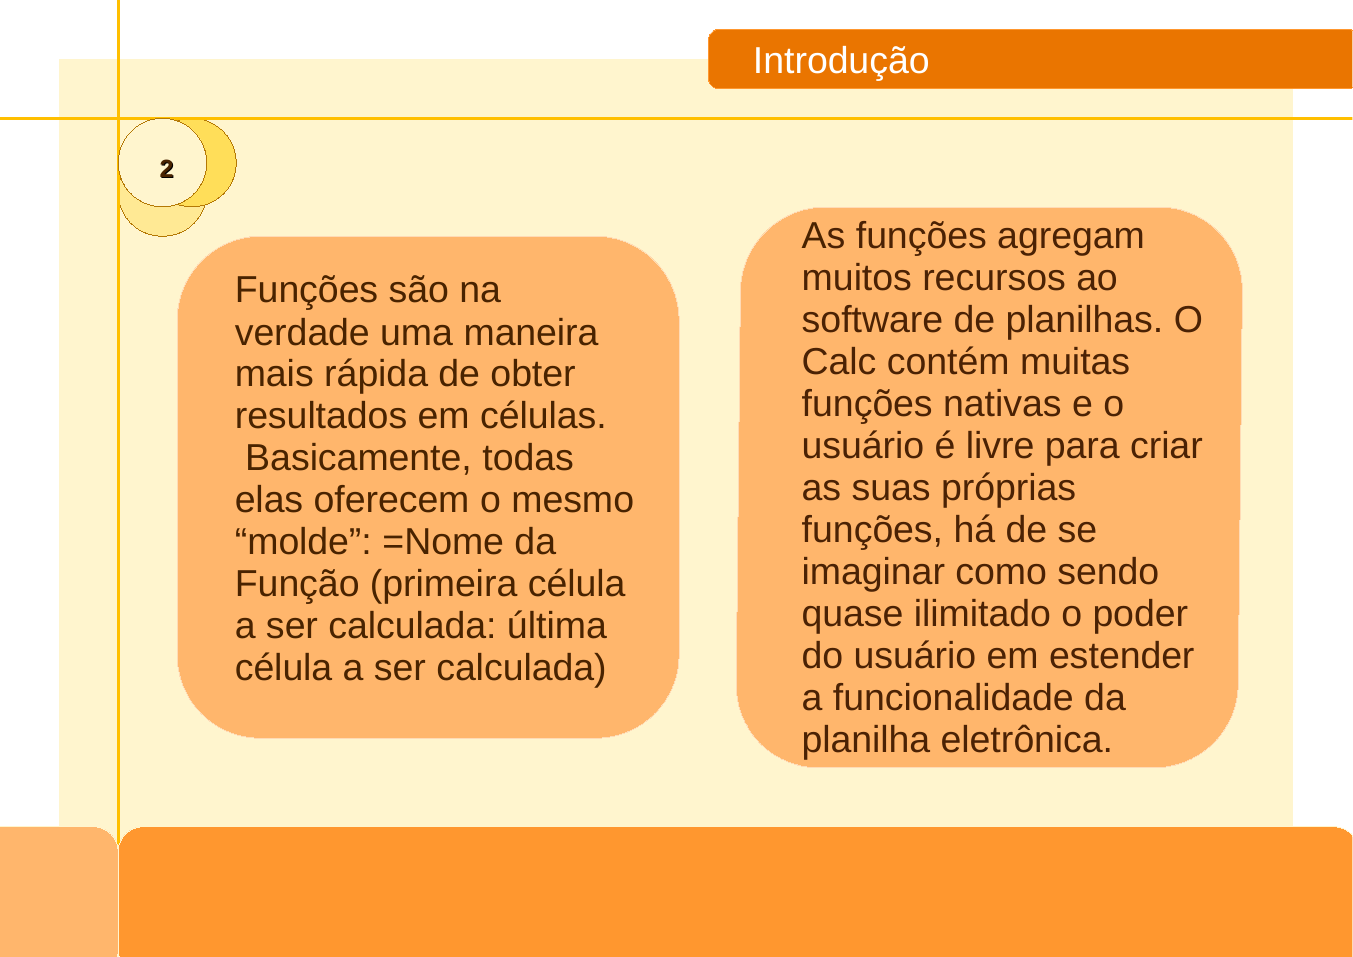

Introdução
2
As funções agregam muitos recursos ao software de planilhas. O Calc contém muitas funções nativas e o usuário é livre para criar as suas próprias funções, há de se imaginar como sendo quase ilimitado o poder do usuário em estender a funcionalidade da
planilha eletrônica.
Funções são na verdade uma maneira mais rápida de obter resultados em células.
 Basicamente, todas elas oferecem o mesmo “molde”: =Nome da Função (primeira célula a ser calculada: última célula a ser calculada)